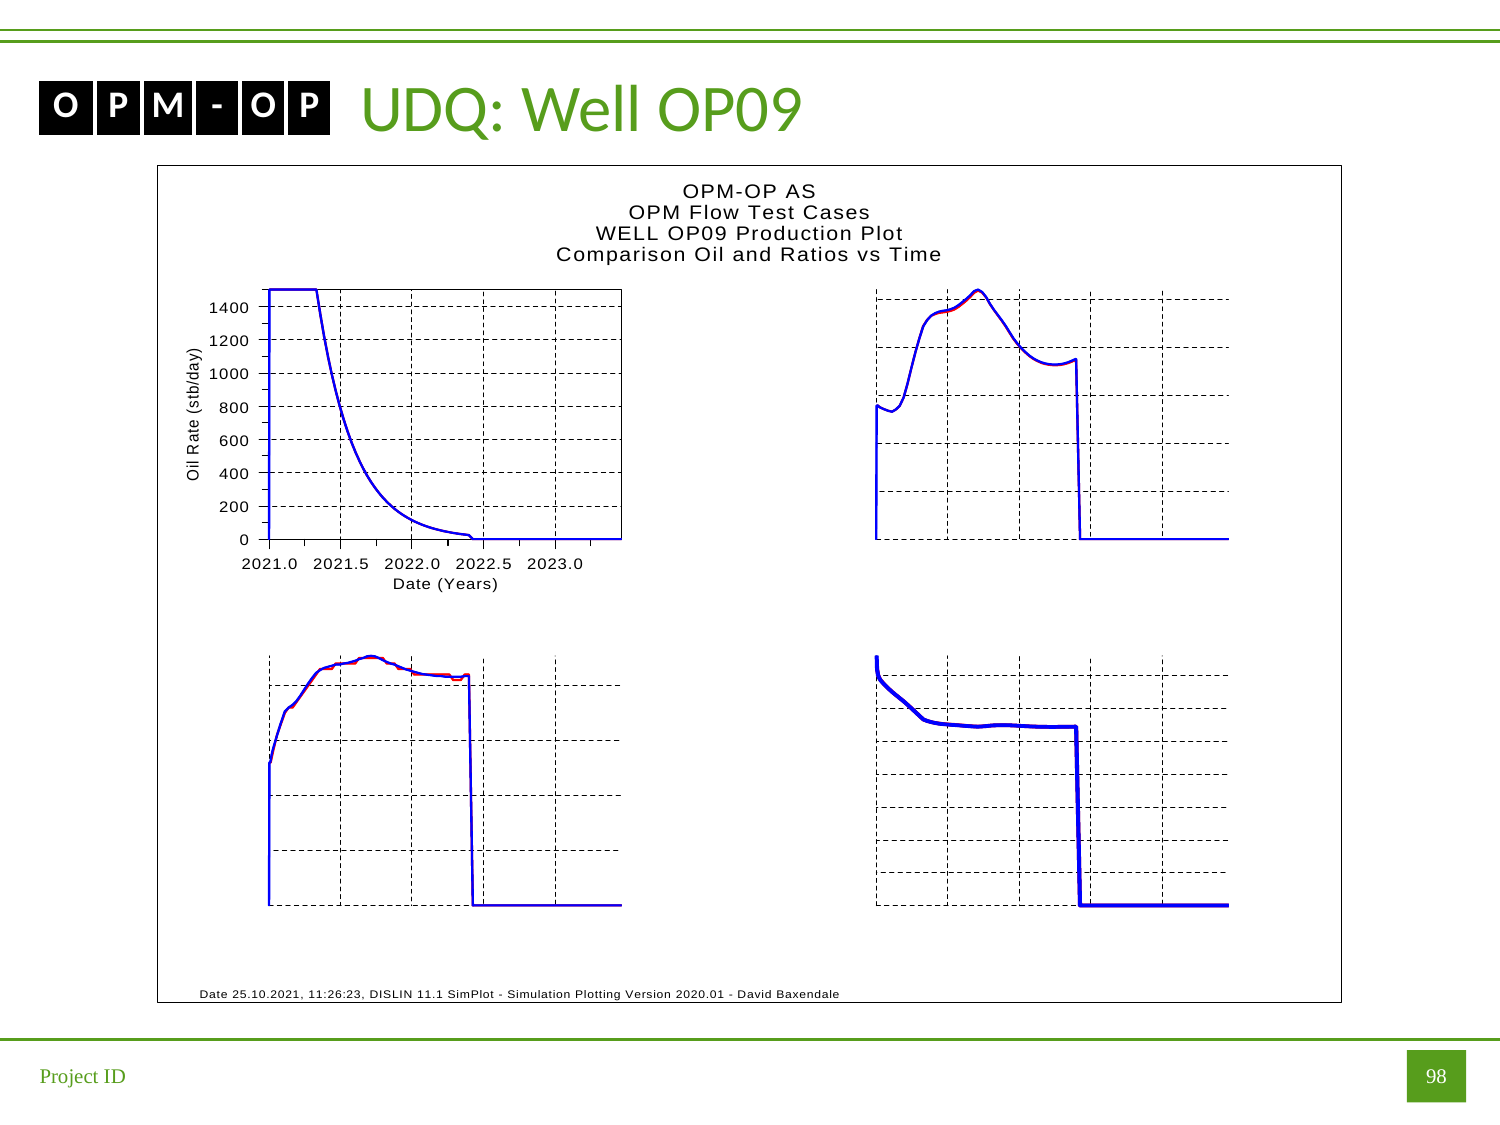

# UDQ: well OP09
Project ID
98